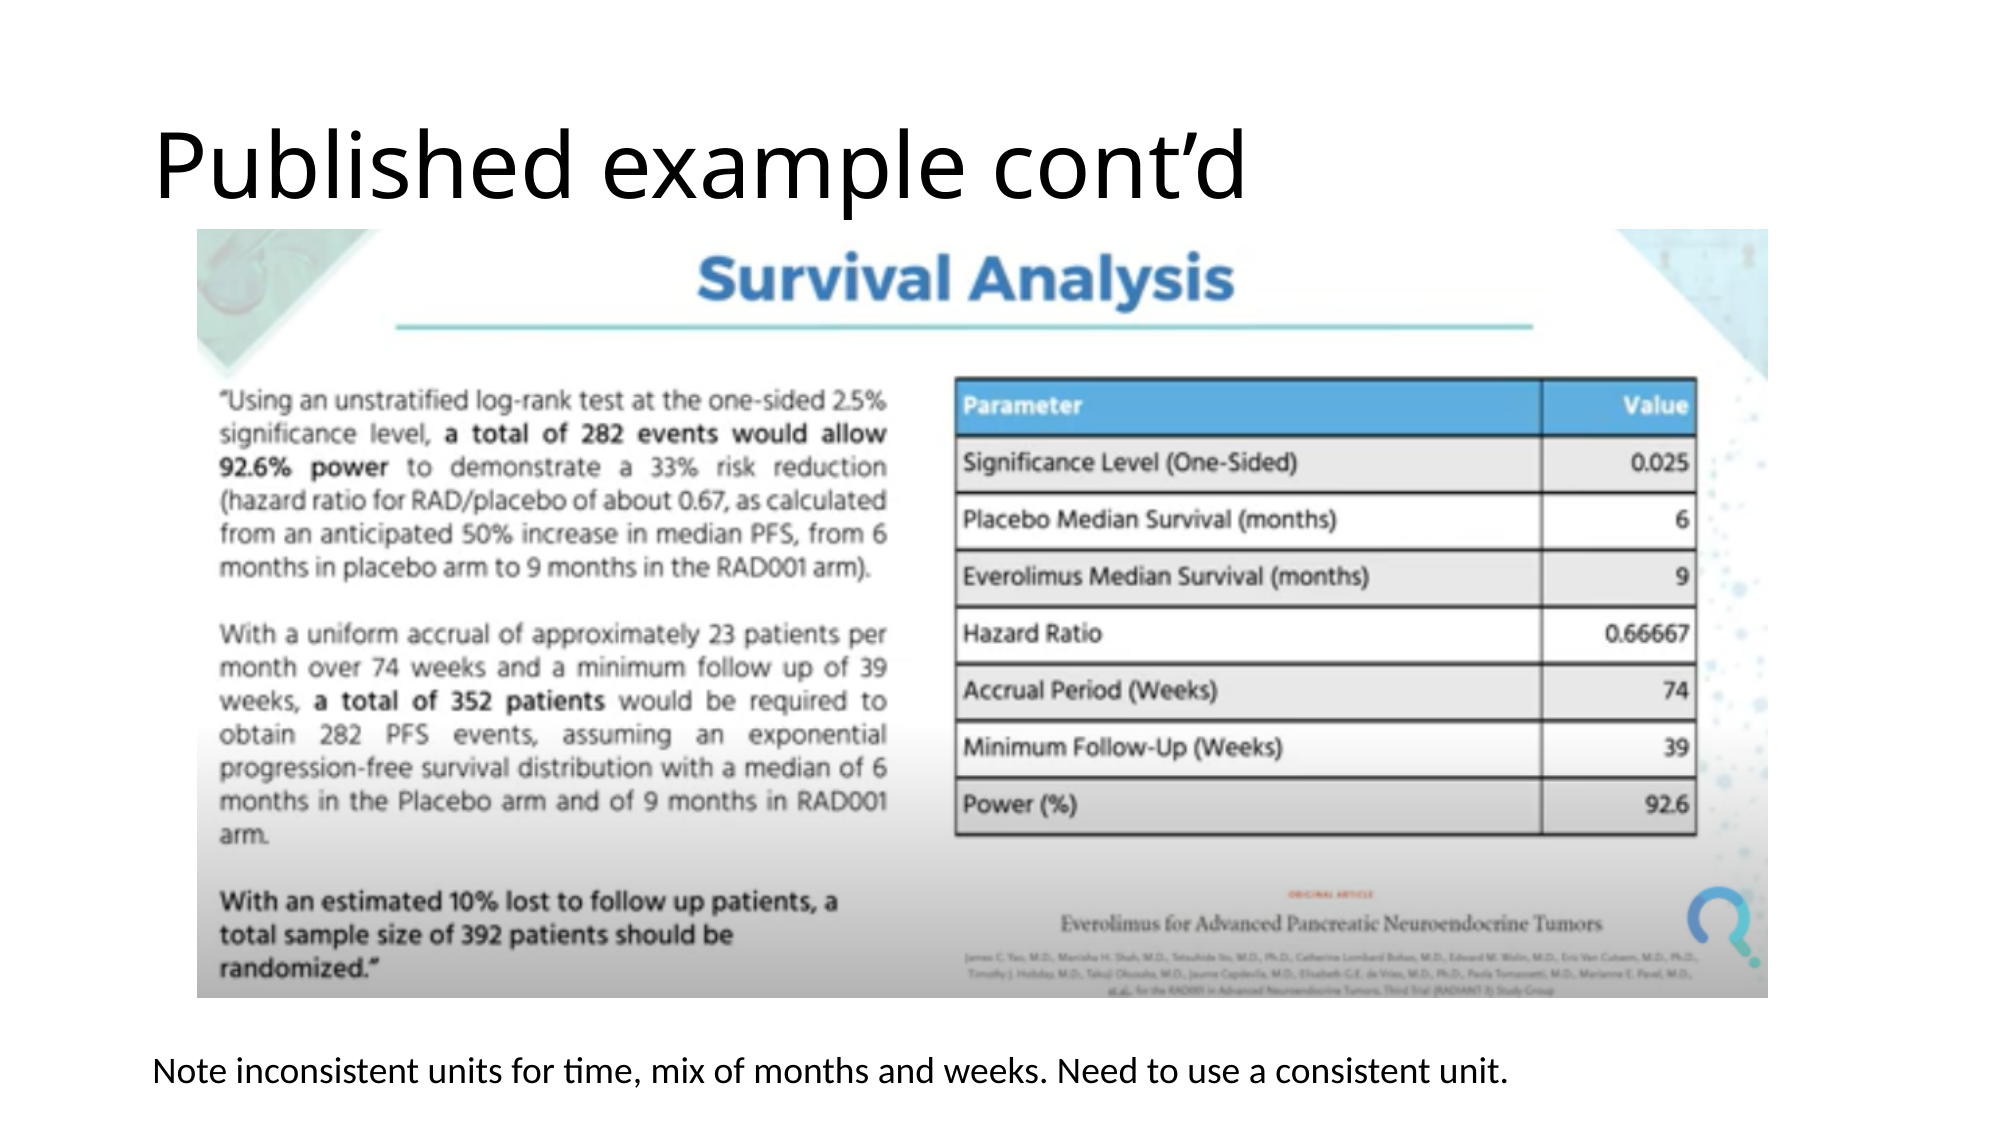

# Published example cont’d
Note inconsistent units for time, mix of months and weeks. Need to use a consistent unit.